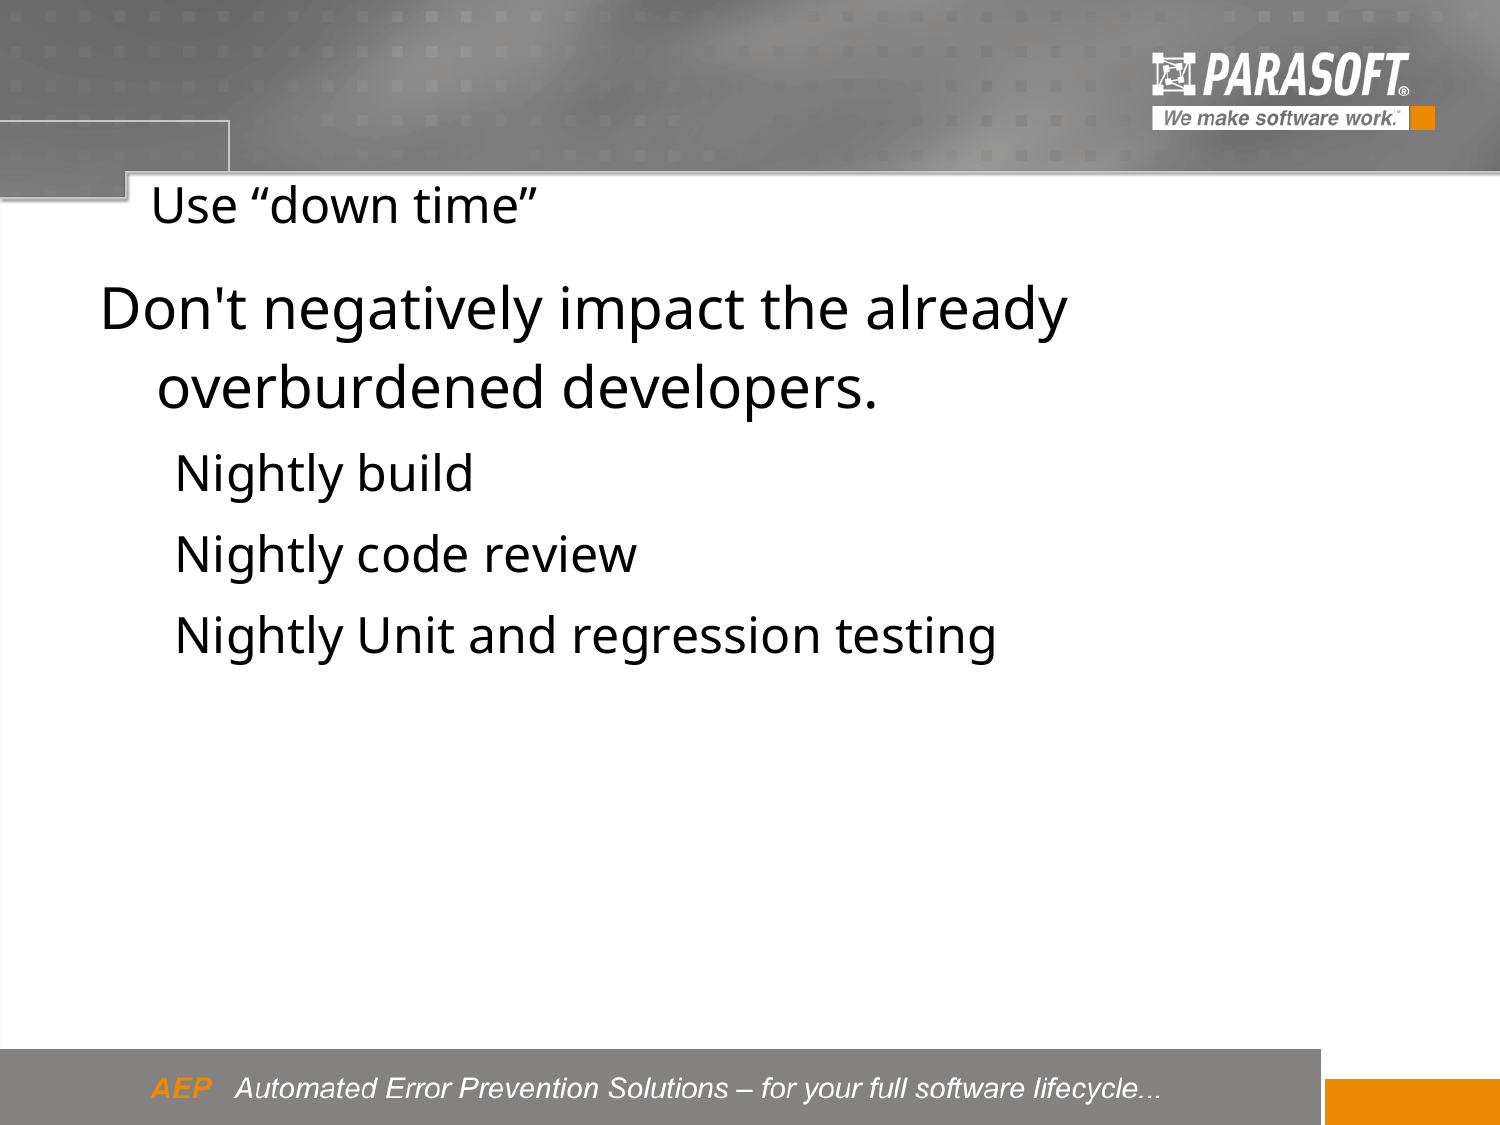

# Use “down time”
Don't negatively impact the already overburdened developers.
Nightly build
Nightly code review
Nightly Unit and regression testing